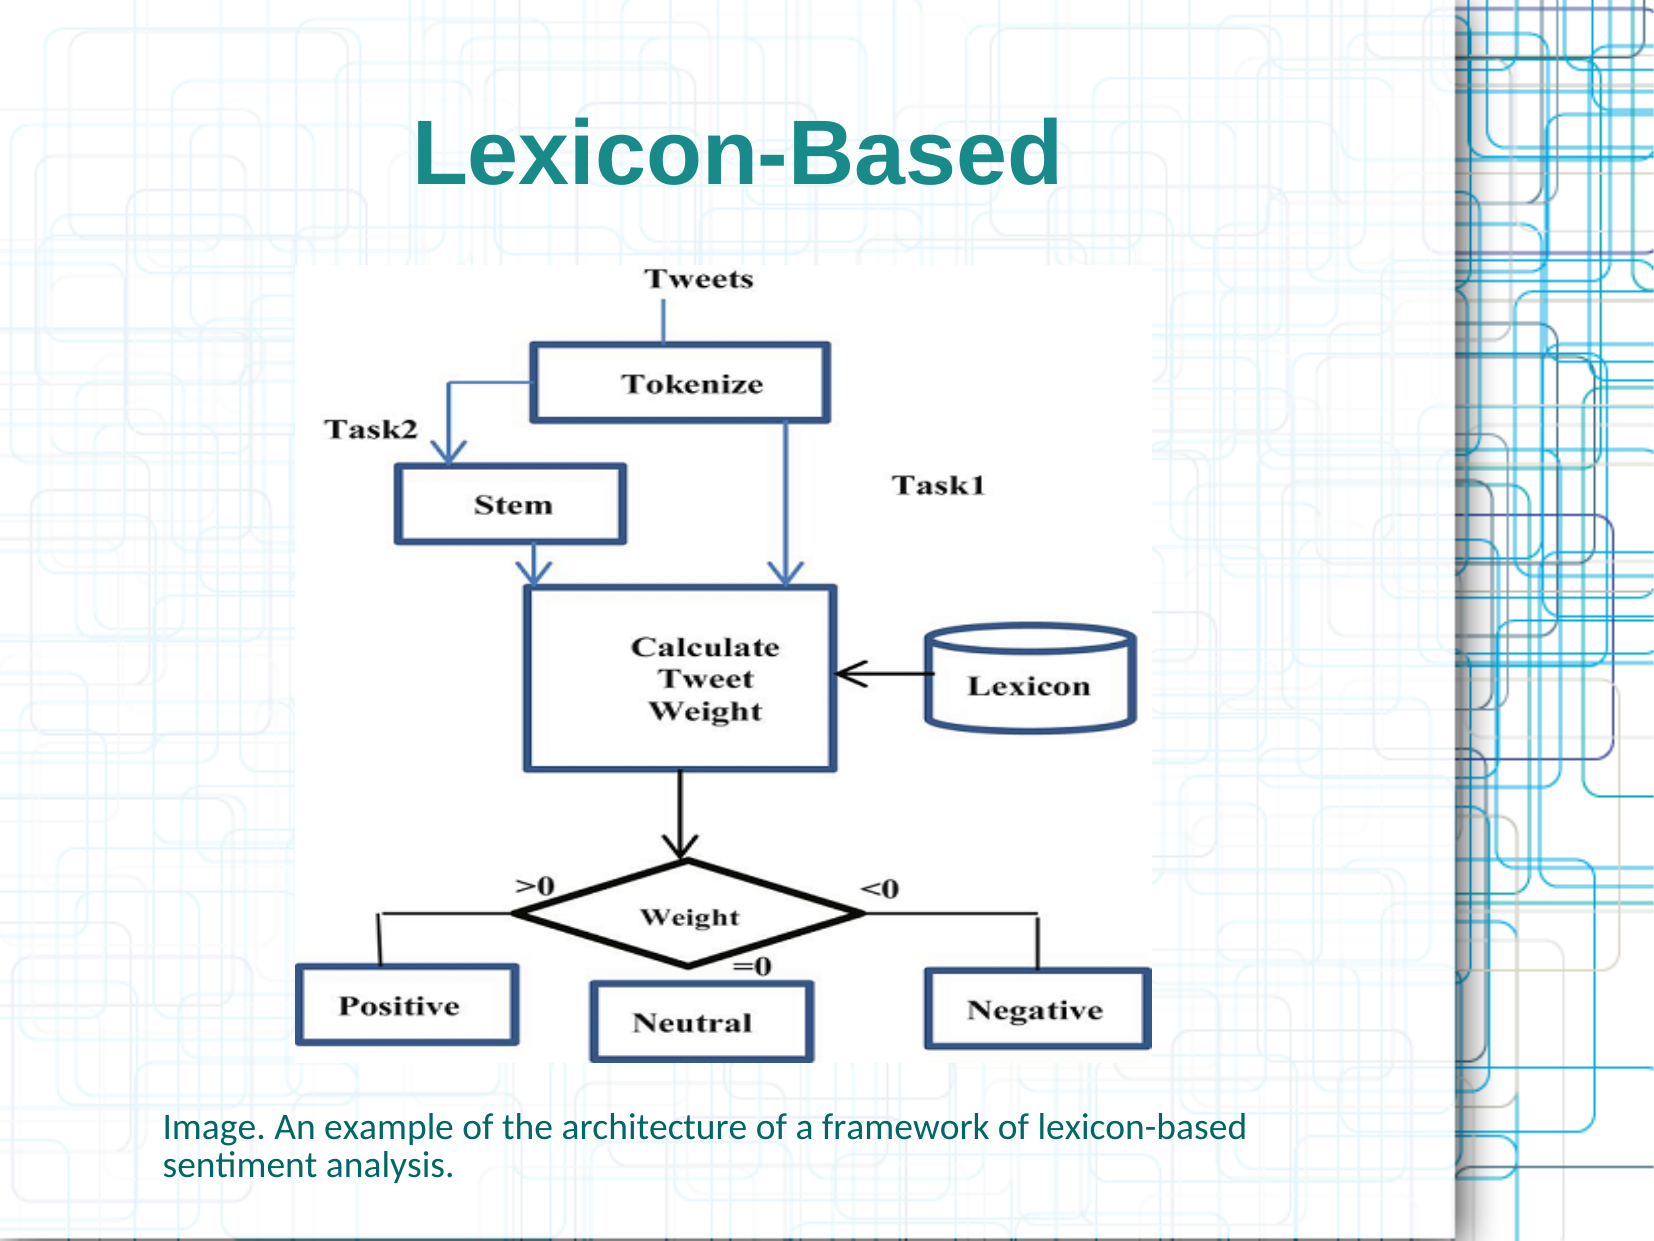

# Lexicon-Based
Image. An example of the architecture of a framework of lexicon-based sentiment analysis.